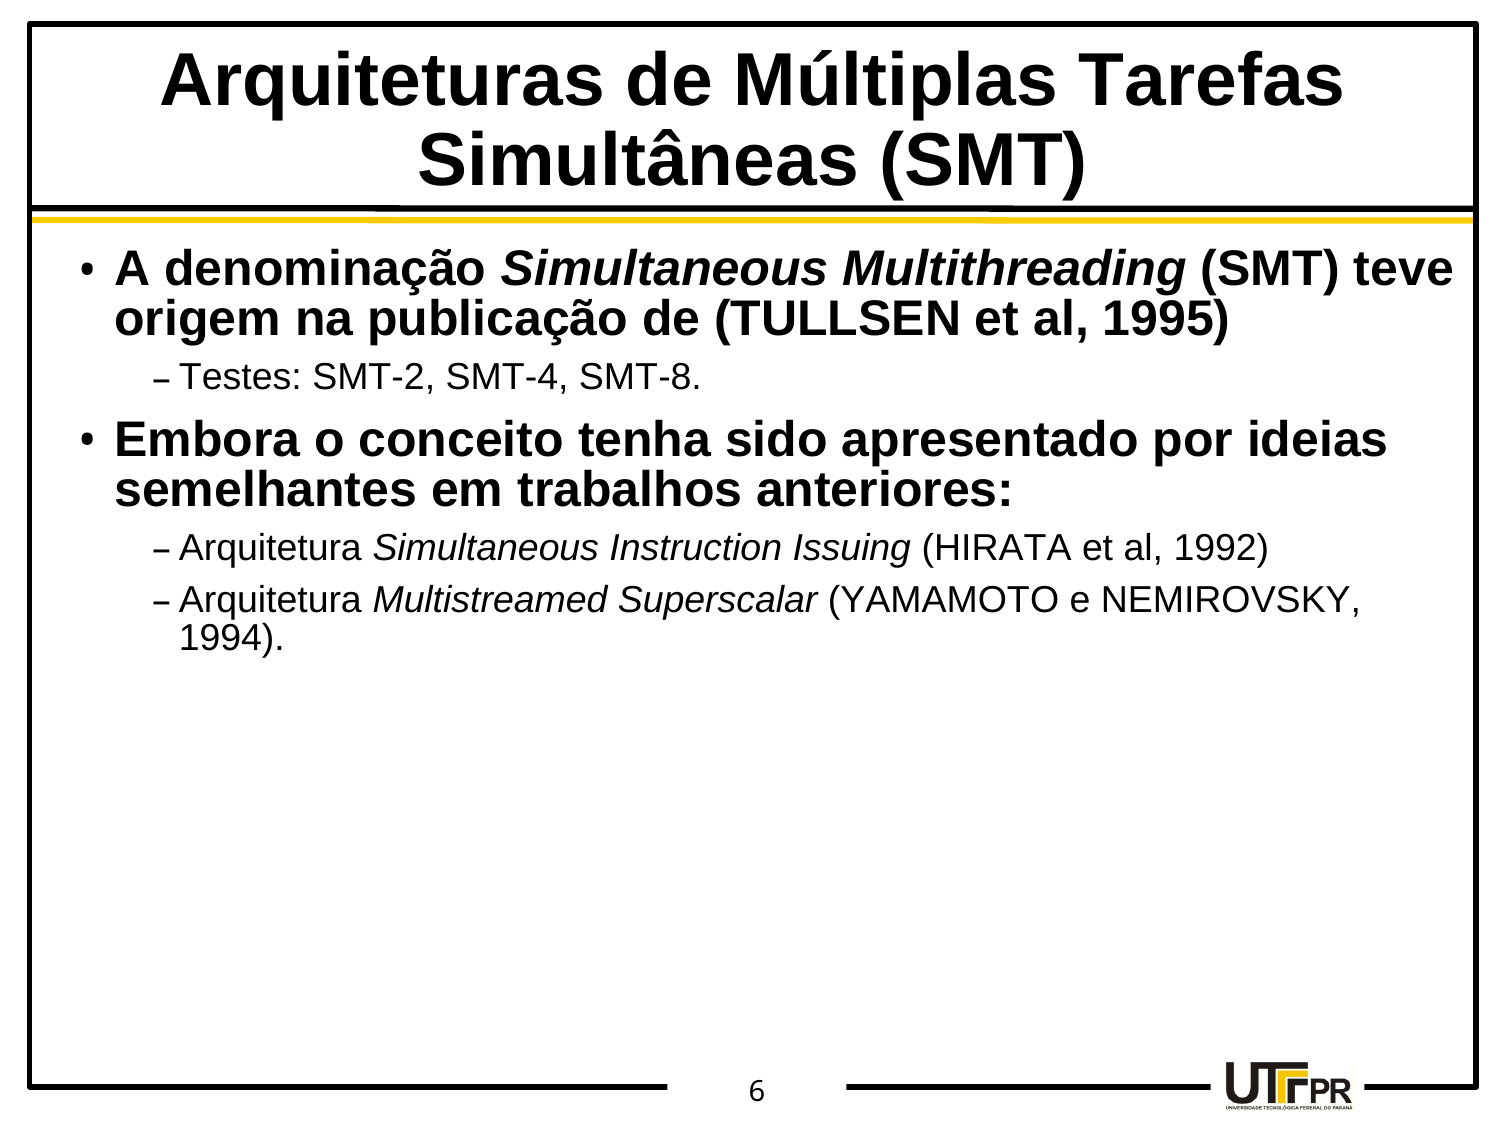

# Arquiteturas de Múltiplas Tarefas Simultâneas (SMT)
A denominação Simultaneous Multithreading (SMT) teve origem na publicação de (TULLSEN et al, 1995)
Testes: SMT-2, SMT-4, SMT-8.
Embora o conceito tenha sido apresentado por ideias semelhantes em trabalhos anteriores:
Arquitetura Simultaneous Instruction Issuing (HIRATA et al, 1992)
Arquitetura Multistreamed Superscalar (YAMAMOTO e NEMIROVSKY, 1994).